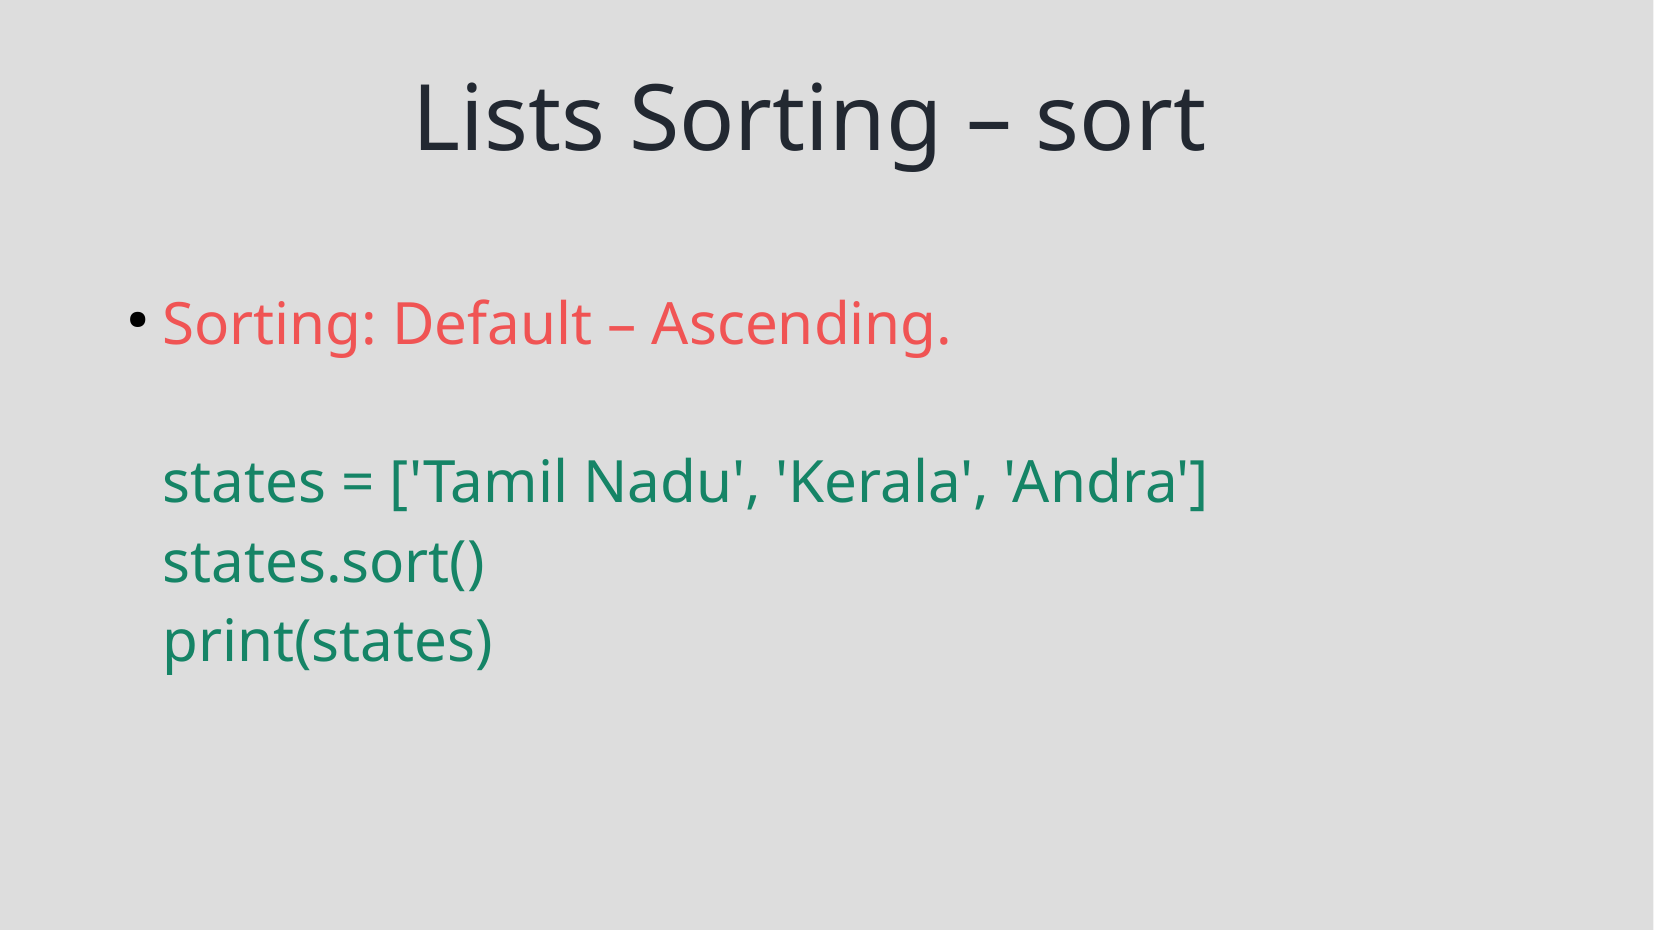

# Lists Sorting – sort
Sorting: Default – Ascending.
states = ['Tamil Nadu', 'Kerala', 'Andra']
states.sort()
print(states)